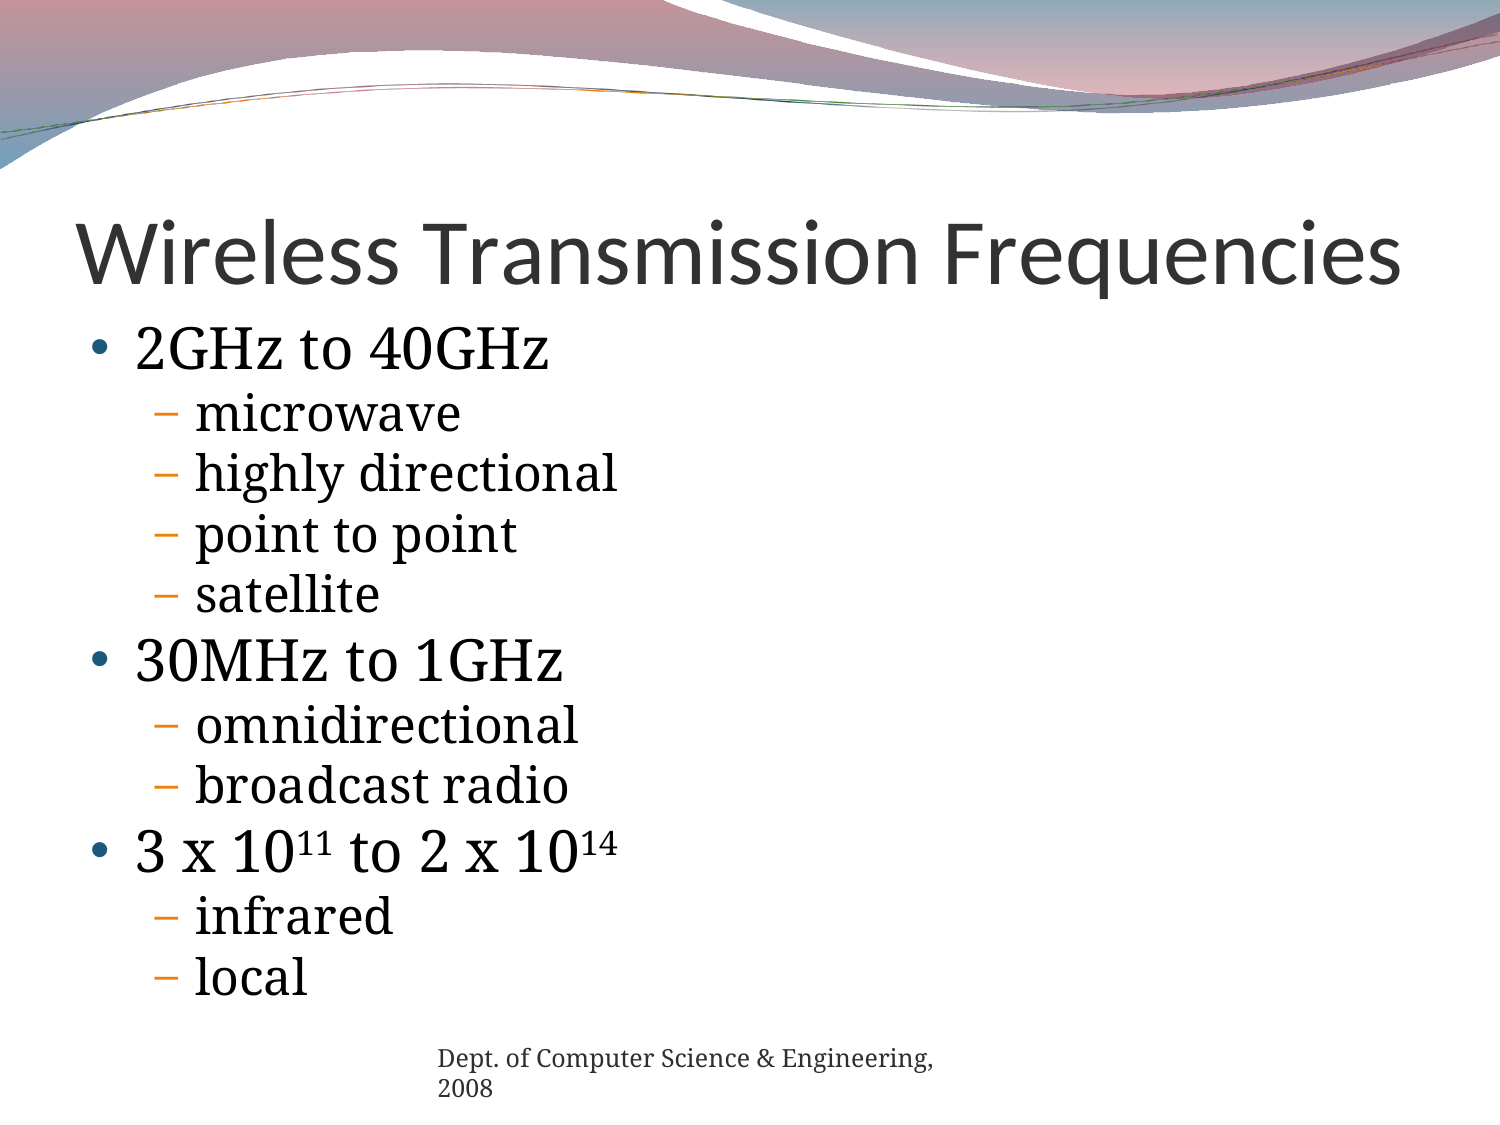

# Wireless Transmission Frequencies
2GHz to 40GHz
microwave
highly directional
point to point
satellite
30MHz to 1GHz
omnidirectional
broadcast radio
3 x 1011 to 2 x 1014
infrared
local
Dept. of Computer Science & Engineering, 2008